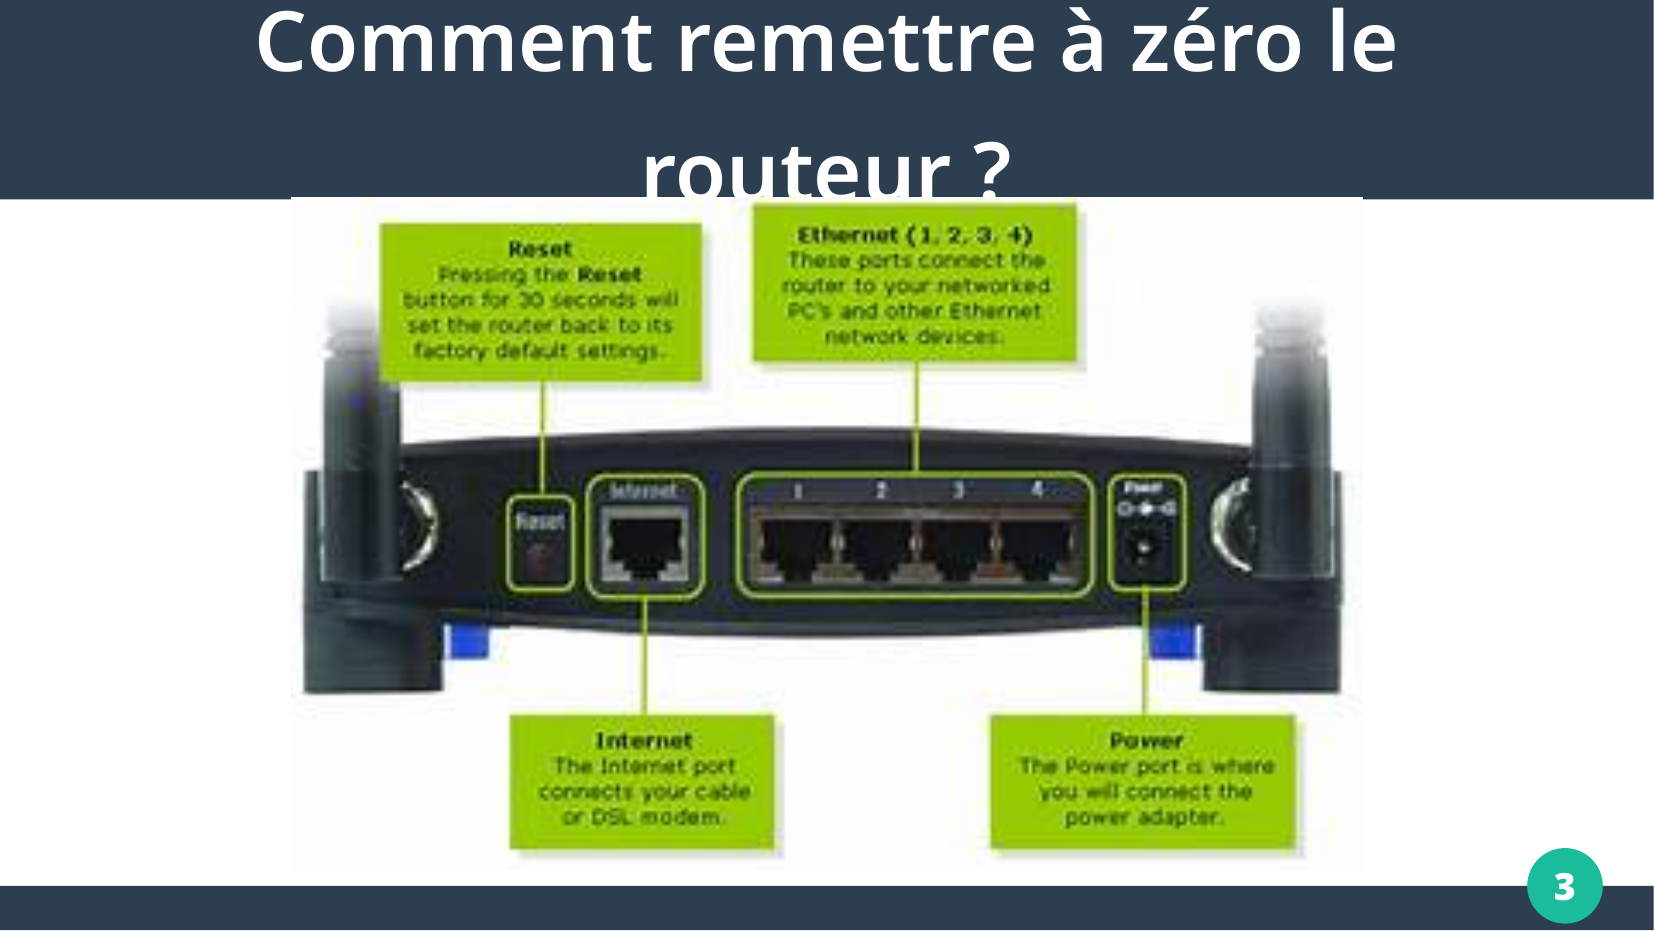

# Comment remettre à zéro le routeur ?